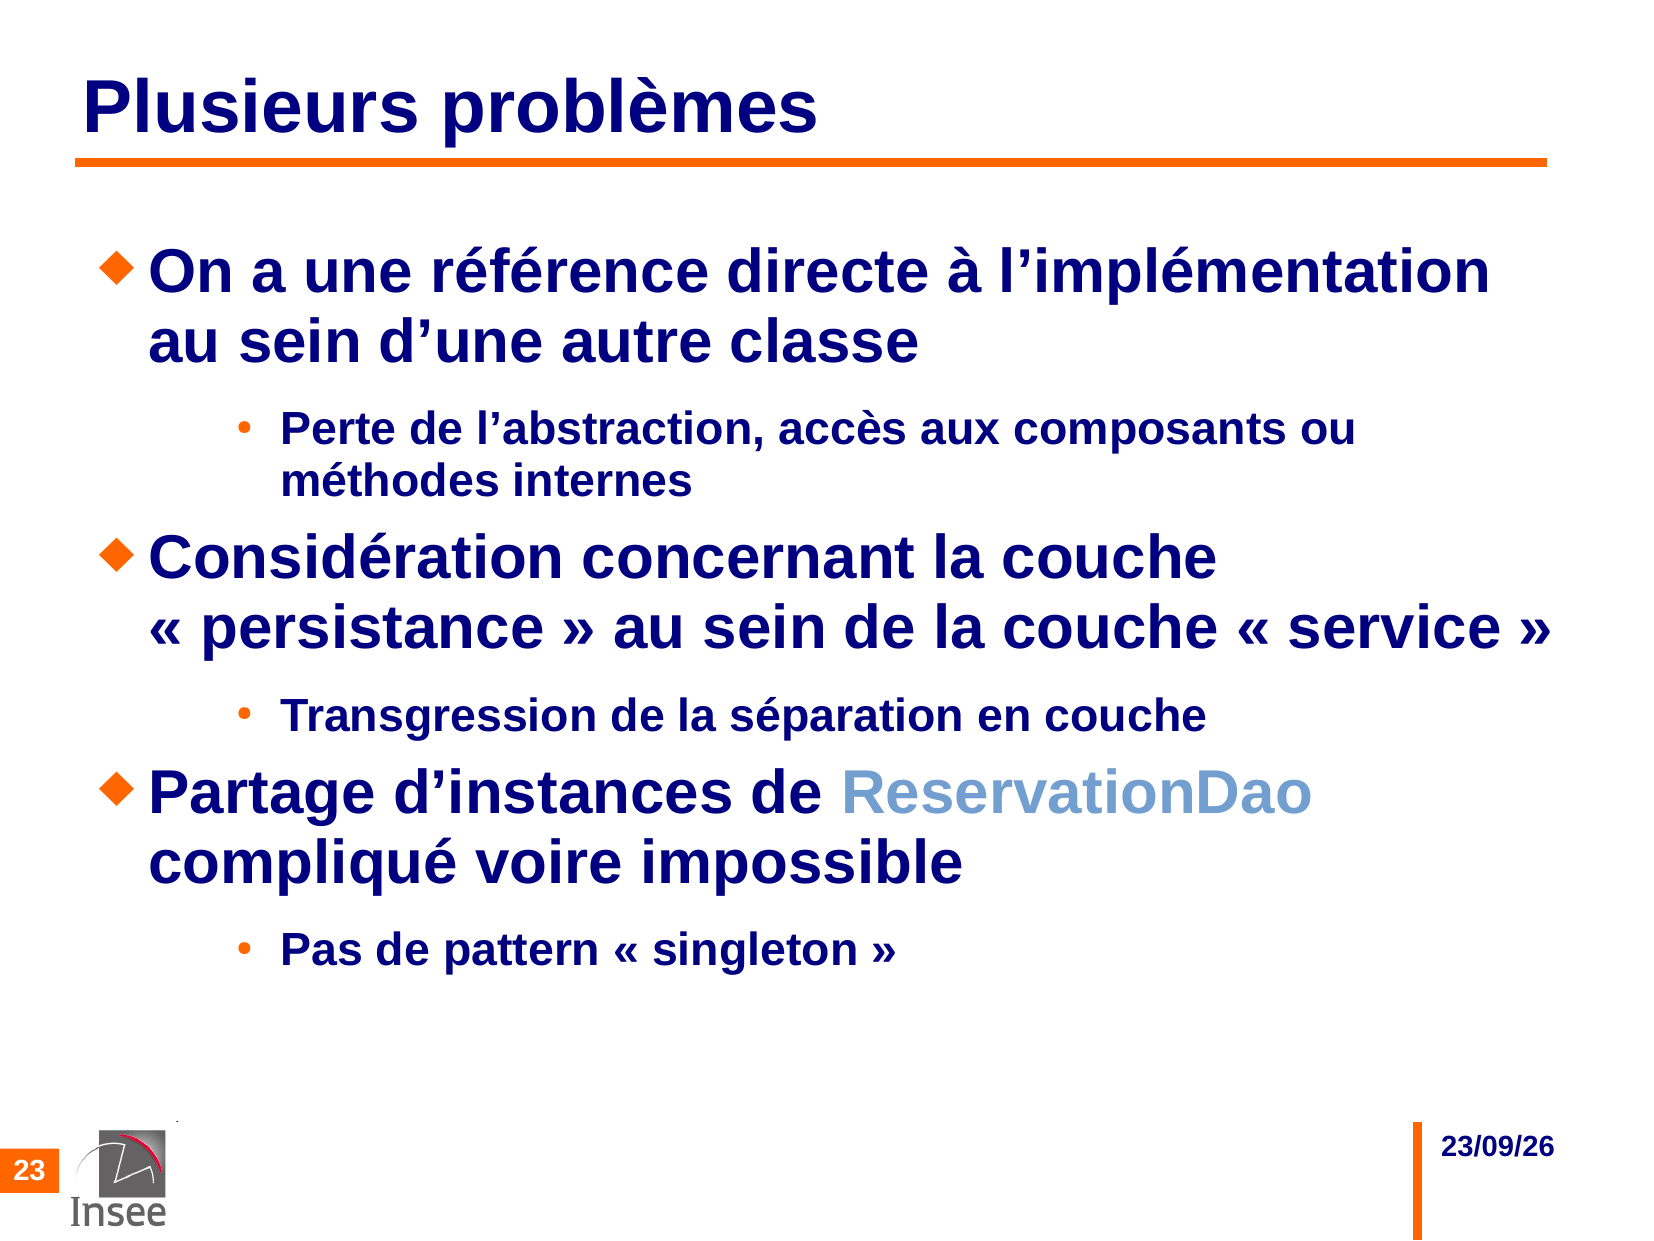

# Plusieurs problèmes
On a une référence directe à l’implémentation au sein d’une autre classe
Perte de l’abstraction, accès aux composants ou méthodes internes
Considération concernant la couche « persistance » au sein de la couche « service »
Transgression de la séparation en couche
Partage d’instances de ReservationDao compliqué voire impossible
Pas de pattern « singleton »
23